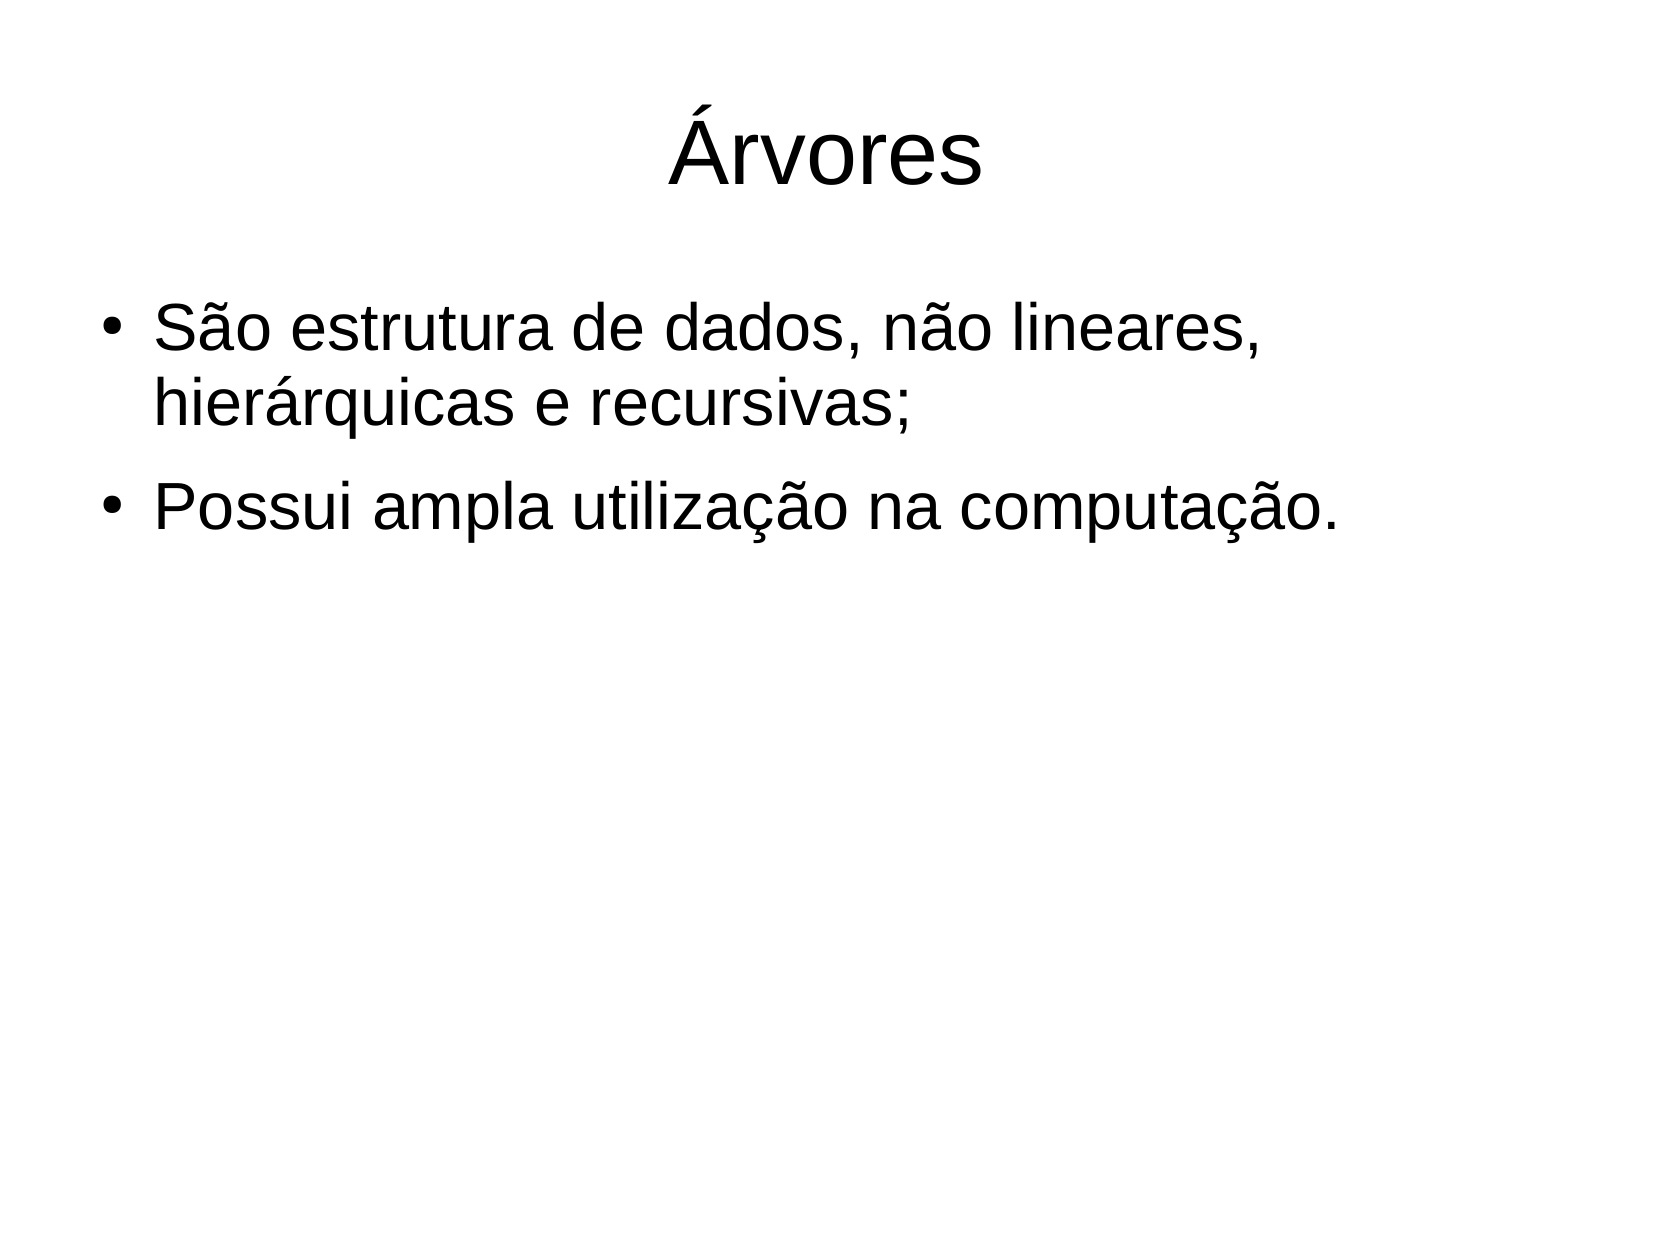

# Árvores
São estrutura de dados, não lineares, hierárquicas e recursivas;
Possui ampla utilização na computação.